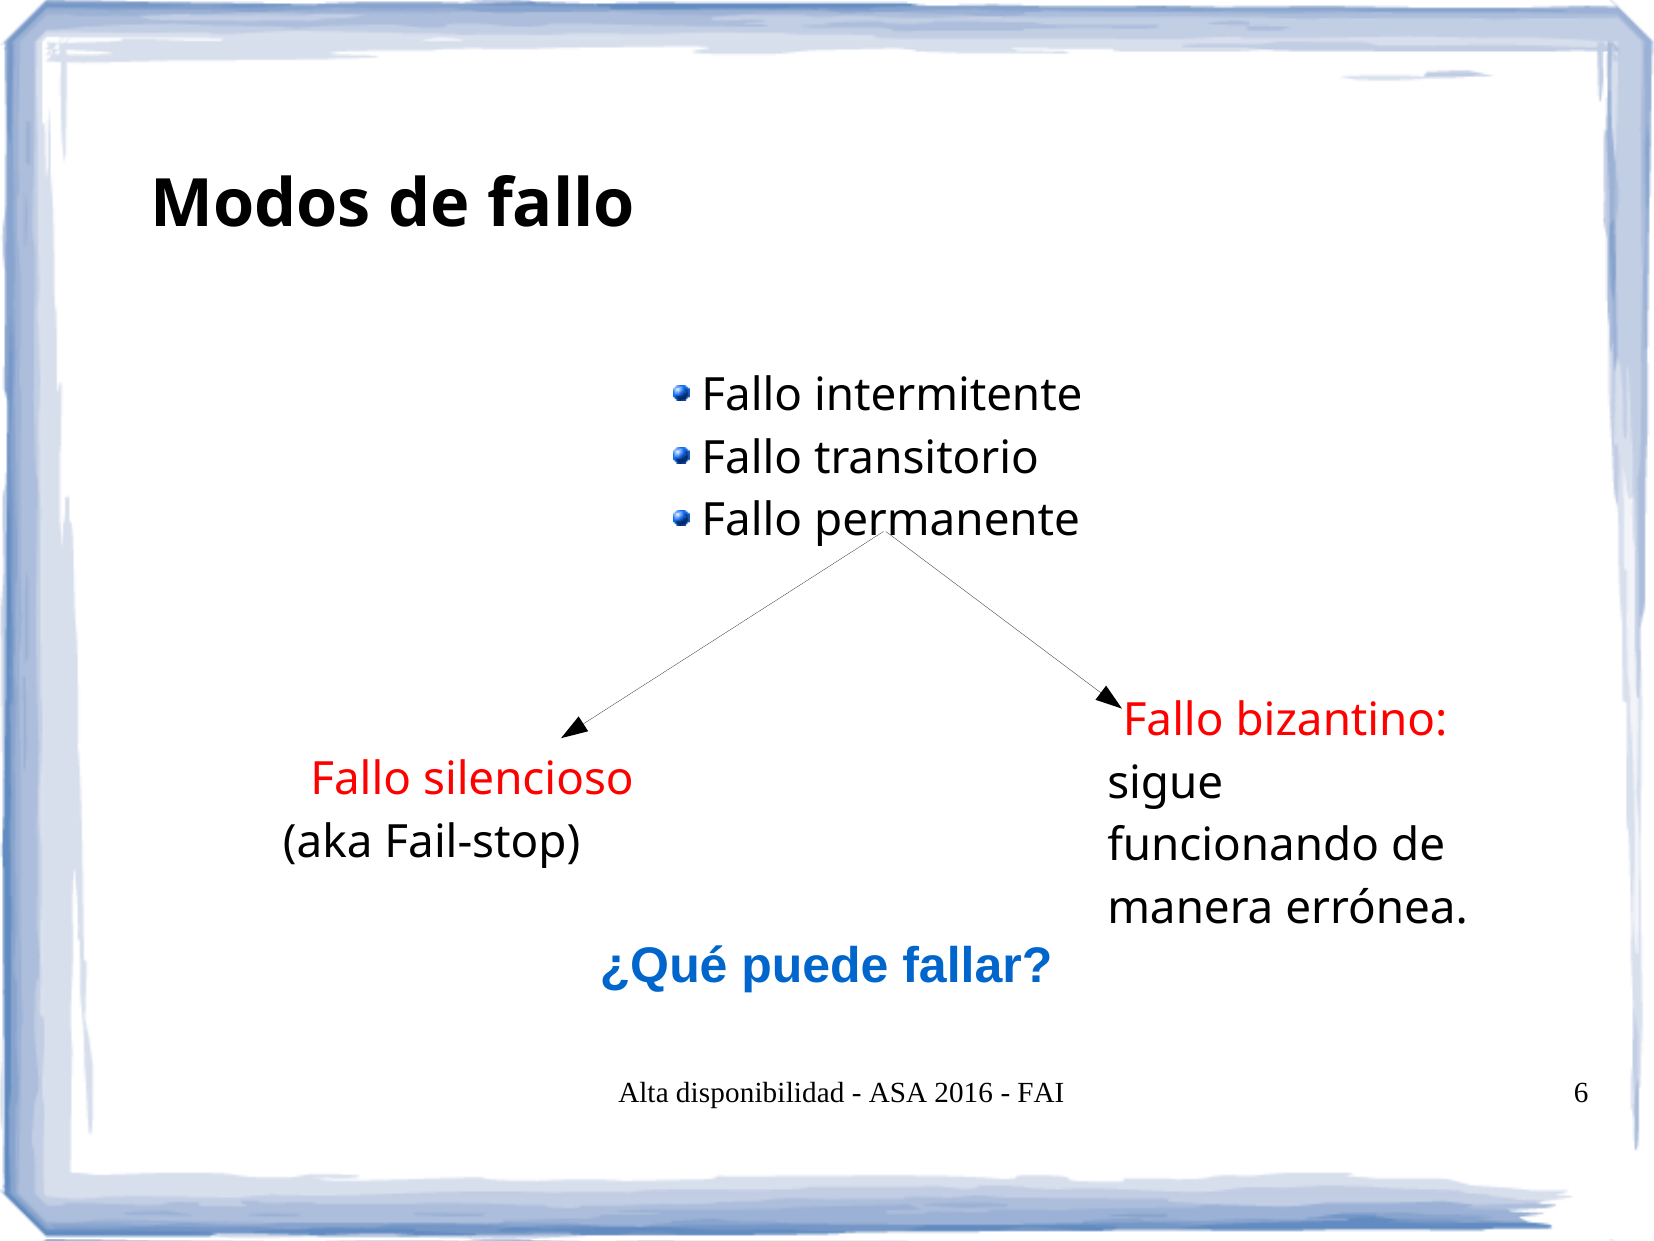

Modos de fallo
 Fallo intermitente
 Fallo transitorio
 Fallo permanente
Fallo bizantino: sigue funcionando de manera errónea.
 Fallo silencioso
(aka Fail-stop)
¿Qué puede fallar?
Alta disponibilidad - ASA 2016 - FAI
6